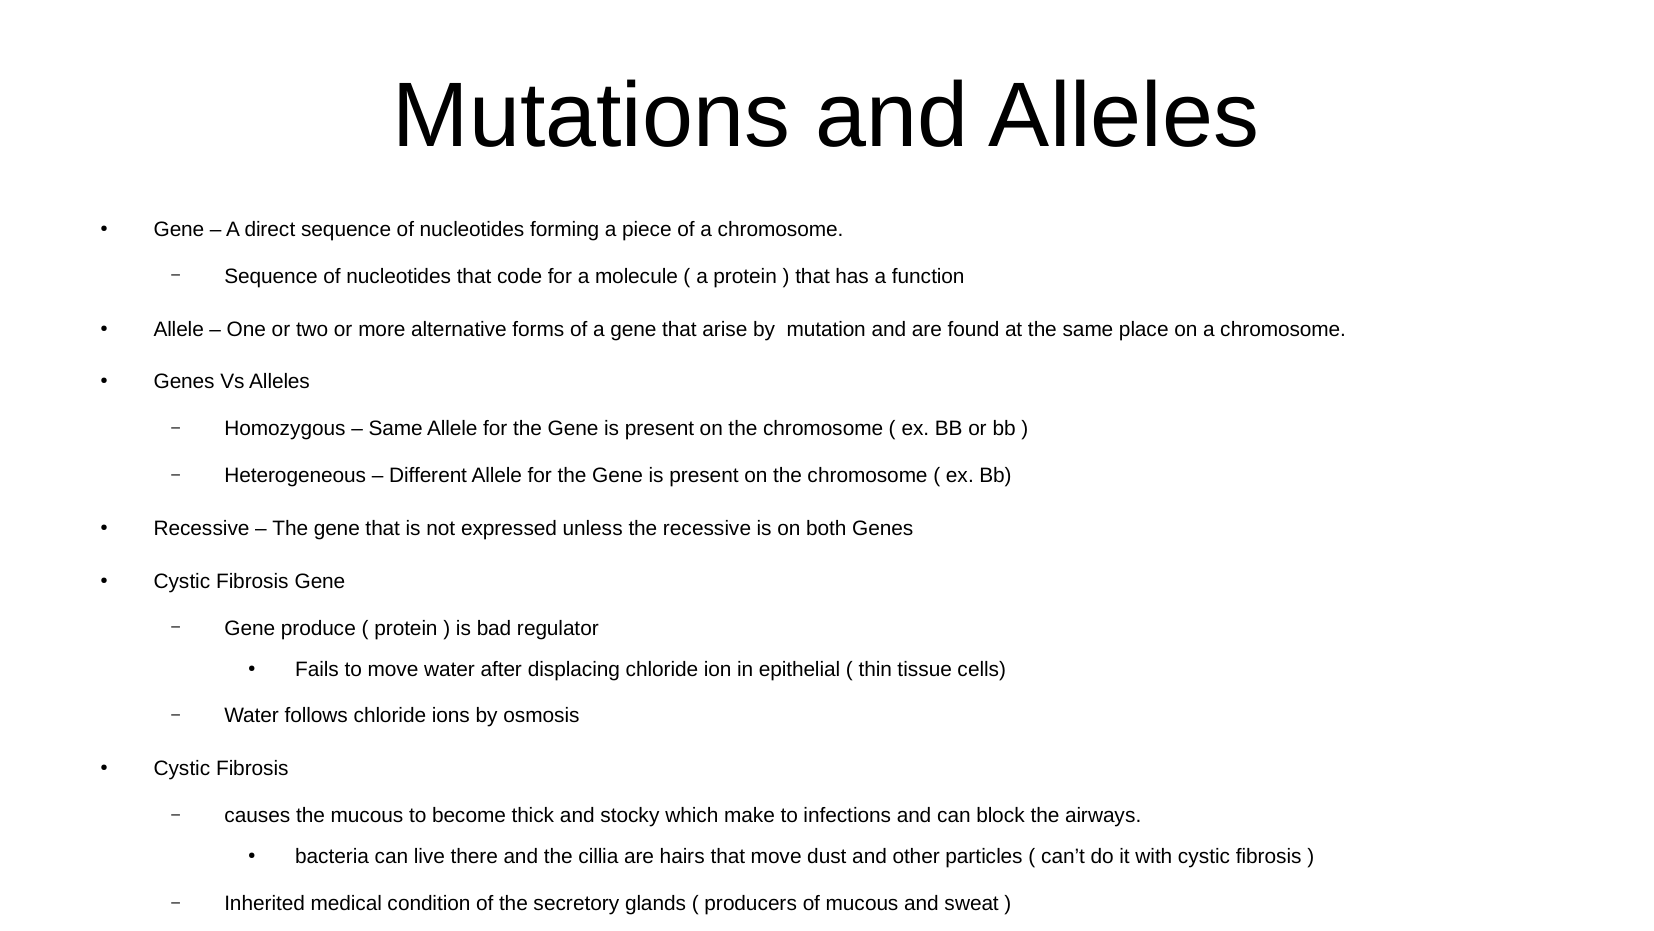

# Mutations and Alleles
Gene – A direct sequence of nucleotides forming a piece of a chromosome.
Sequence of nucleotides that code for a molecule ( a protein ) that has a function
Allele – One or two or more alternative forms of a gene that arise by mutation and are found at the same place on a chromosome.
Genes Vs Alleles
Homozygous – Same Allele for the Gene is present on the chromosome ( ex. BB or bb )
Heterogeneous – Different Allele for the Gene is present on the chromosome ( ex. Bb)
Recessive – The gene that is not expressed unless the recessive is on both Genes
Cystic Fibrosis Gene
Gene produce ( protein ) is bad regulator
Fails to move water after displacing chloride ion in epithelial ( thin tissue cells)
Water follows chloride ions by osmosis
Cystic Fibrosis
causes the mucous to become thick and stocky which make to infections and can block the airways.
bacteria can live there and the cillia are hairs that move dust and other particles ( can’t do it with cystic fibrosis )
Inherited medical condition of the secretory glands ( producers of mucous and sweat )